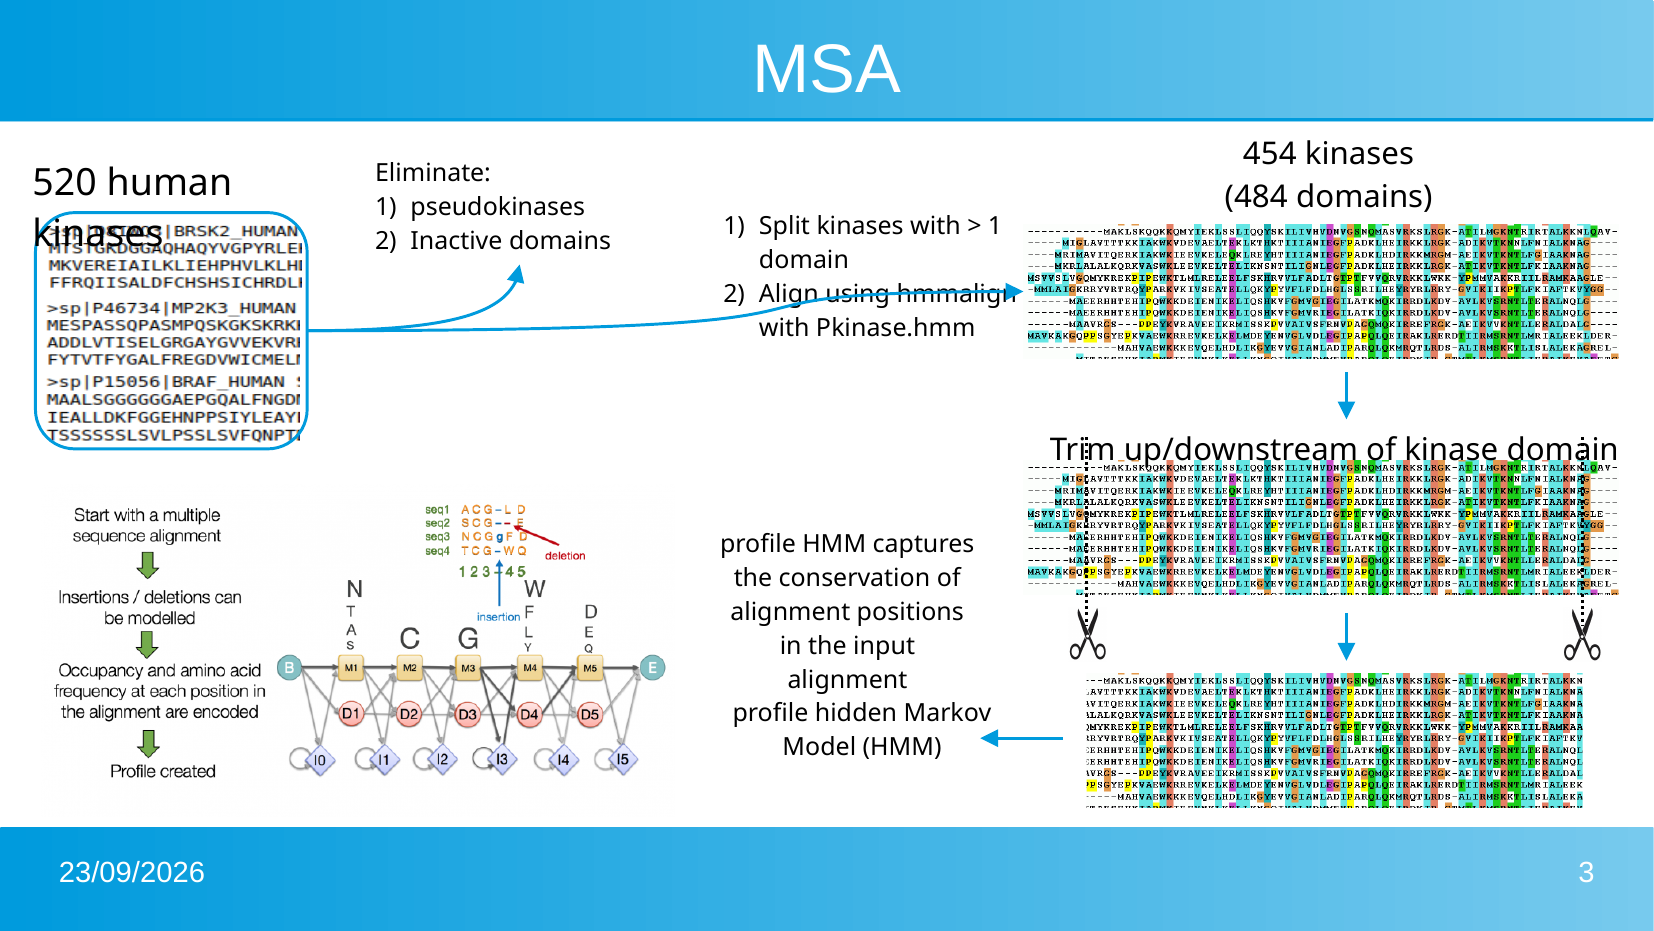

# MSA
454 kinases
(484 domains)
520 human kinases
Eliminate:
pseudokinases
Inactive domains
Split kinases with > 1 domain
Align using hmmalign with Pkinase.hmm
Trim up/downstream of kinase domain
profile HMM captures the conservation of alignment positions in the input alignment
profile hidden Markov Model (HMM)
3